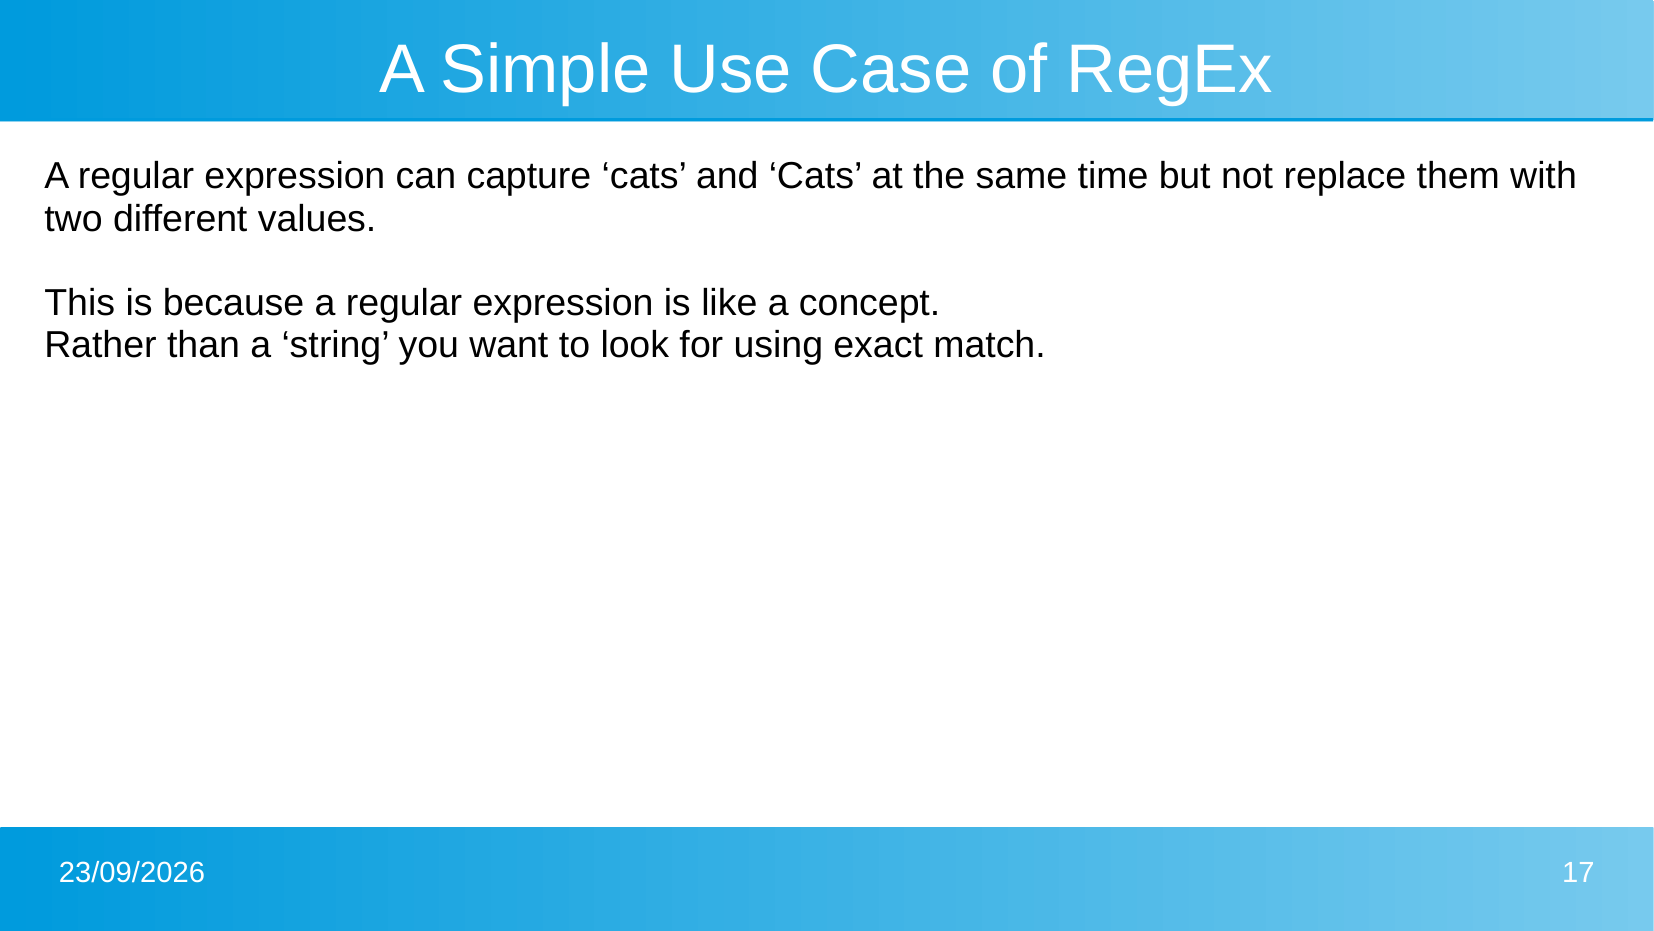

# A Simple Use Case of RegEx
A regular expression can capture ‘cats’ and ‘Cats’ at the same time but not replace them with two different values.
This is because a regular expression is like a concept.
Rather than a ‘string’ you want to look for using exact match.
17